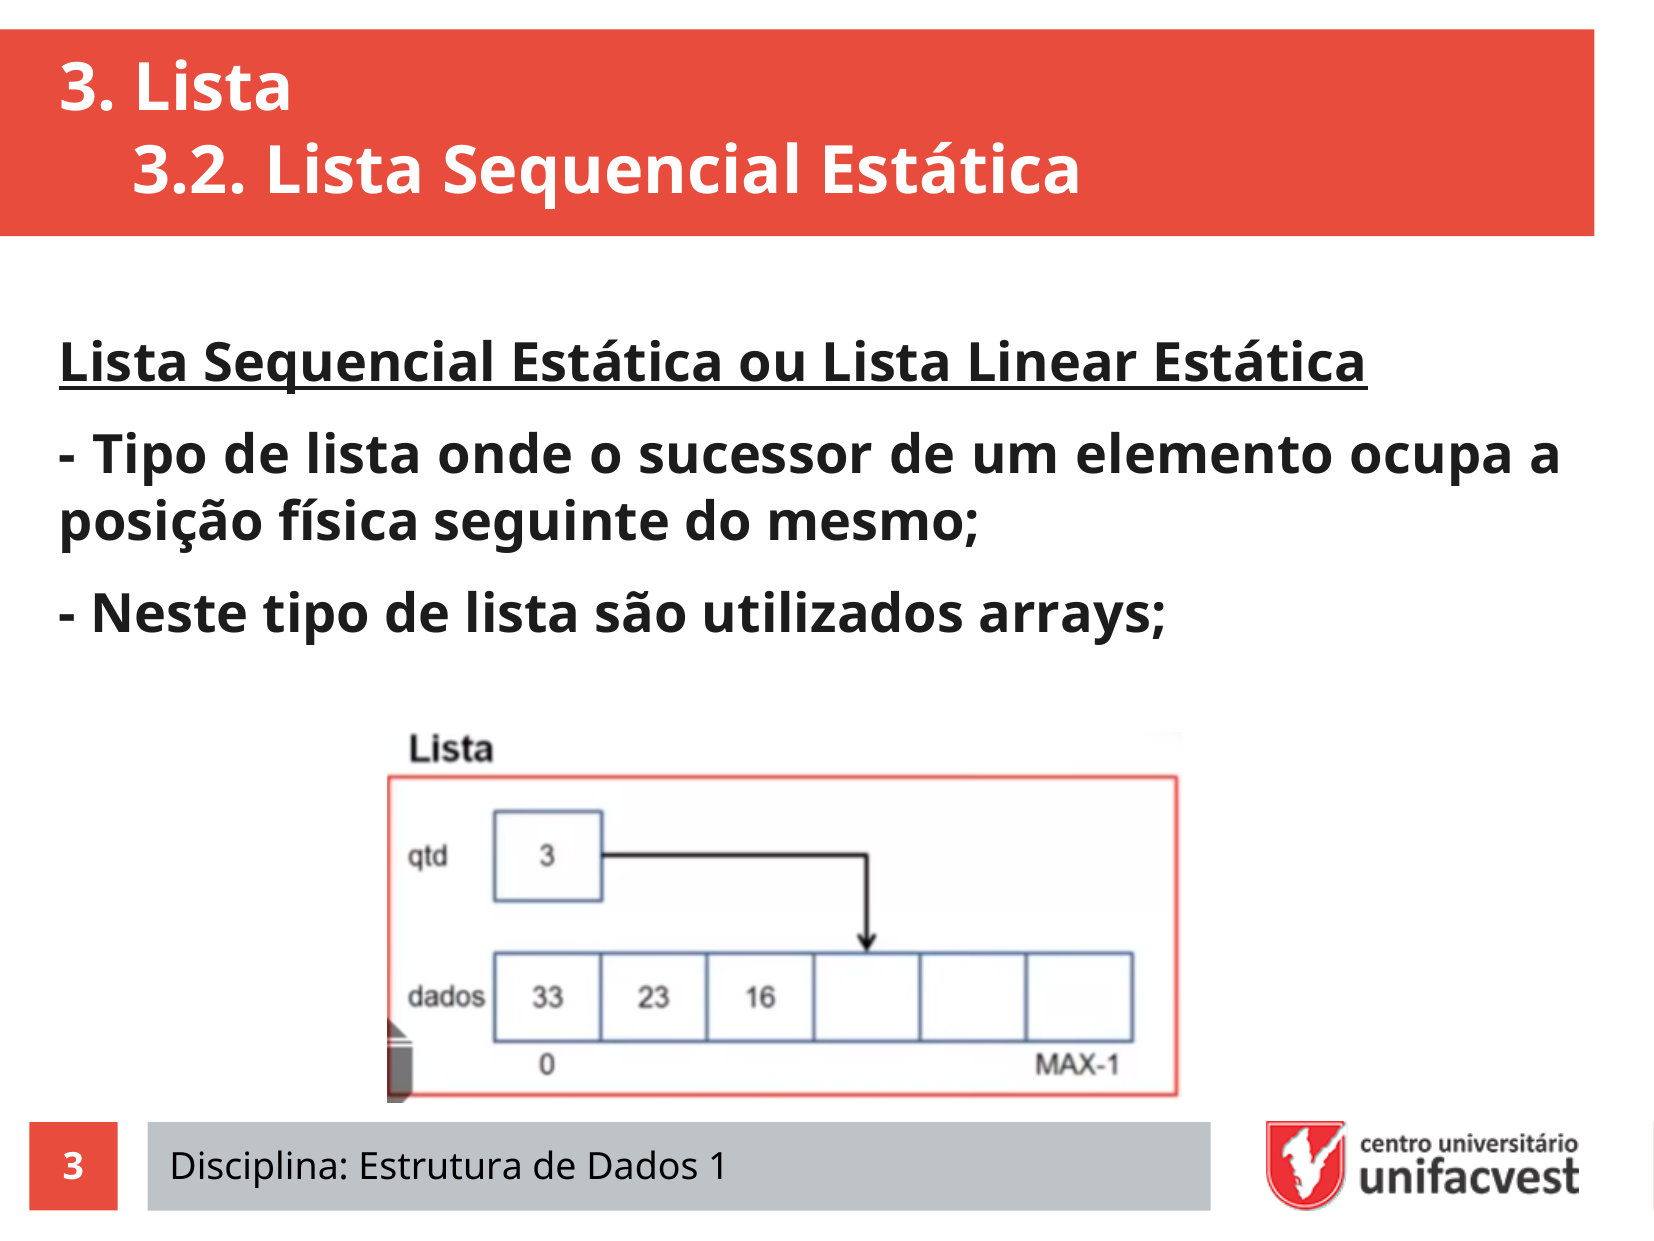

# 3. Lista 3.2. Lista Sequencial Estática
Lista Sequencial Estática ou Lista Linear Estática
- Tipo de lista onde o sucessor de um elemento ocupa a posição física seguinte do mesmo;
- Neste tipo de lista são utilizados arrays;
3
Disciplina: Estrutura de Dados 1